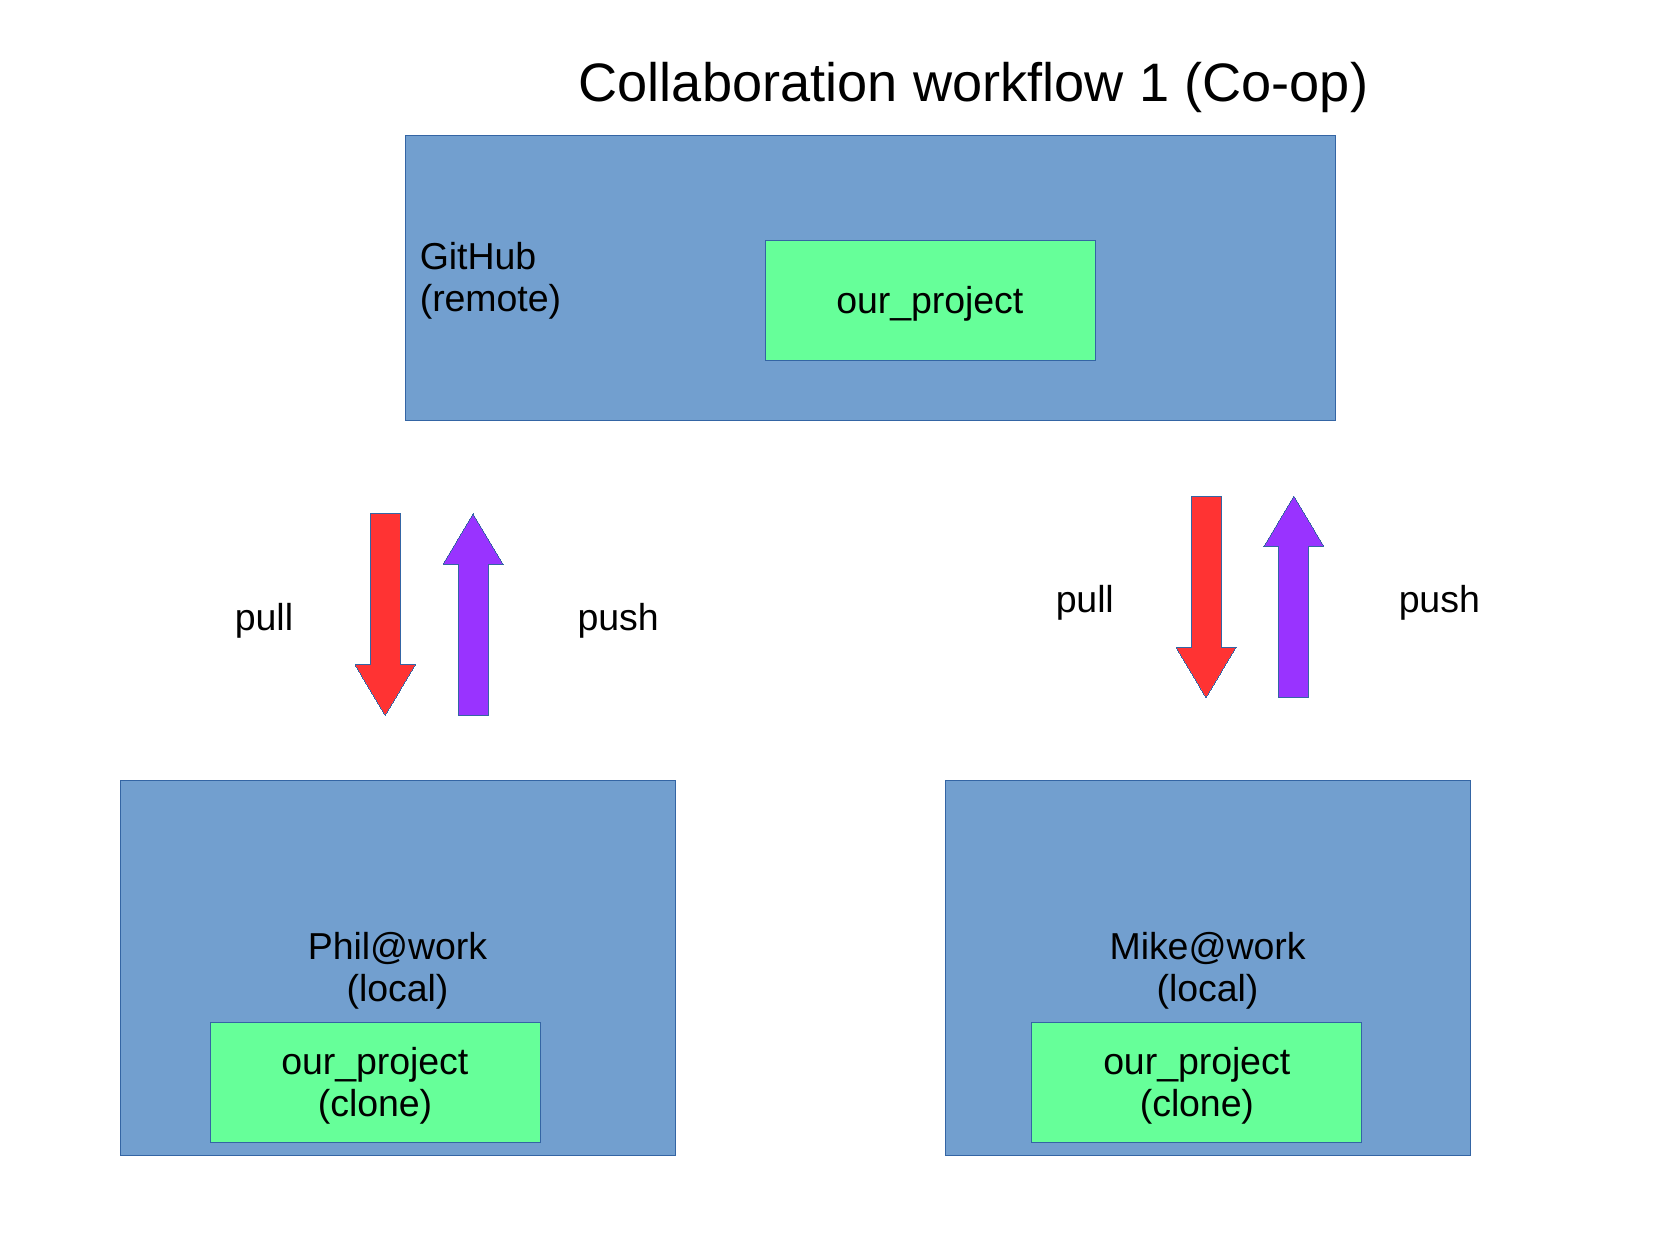

Collaboration workflow 1 (Co-op)
GitHub
(remote)
our_project
pull
push
pull
push
Phil@work
(local)
Mike@work
(local)
our_project
(clone)
our_project
(clone)